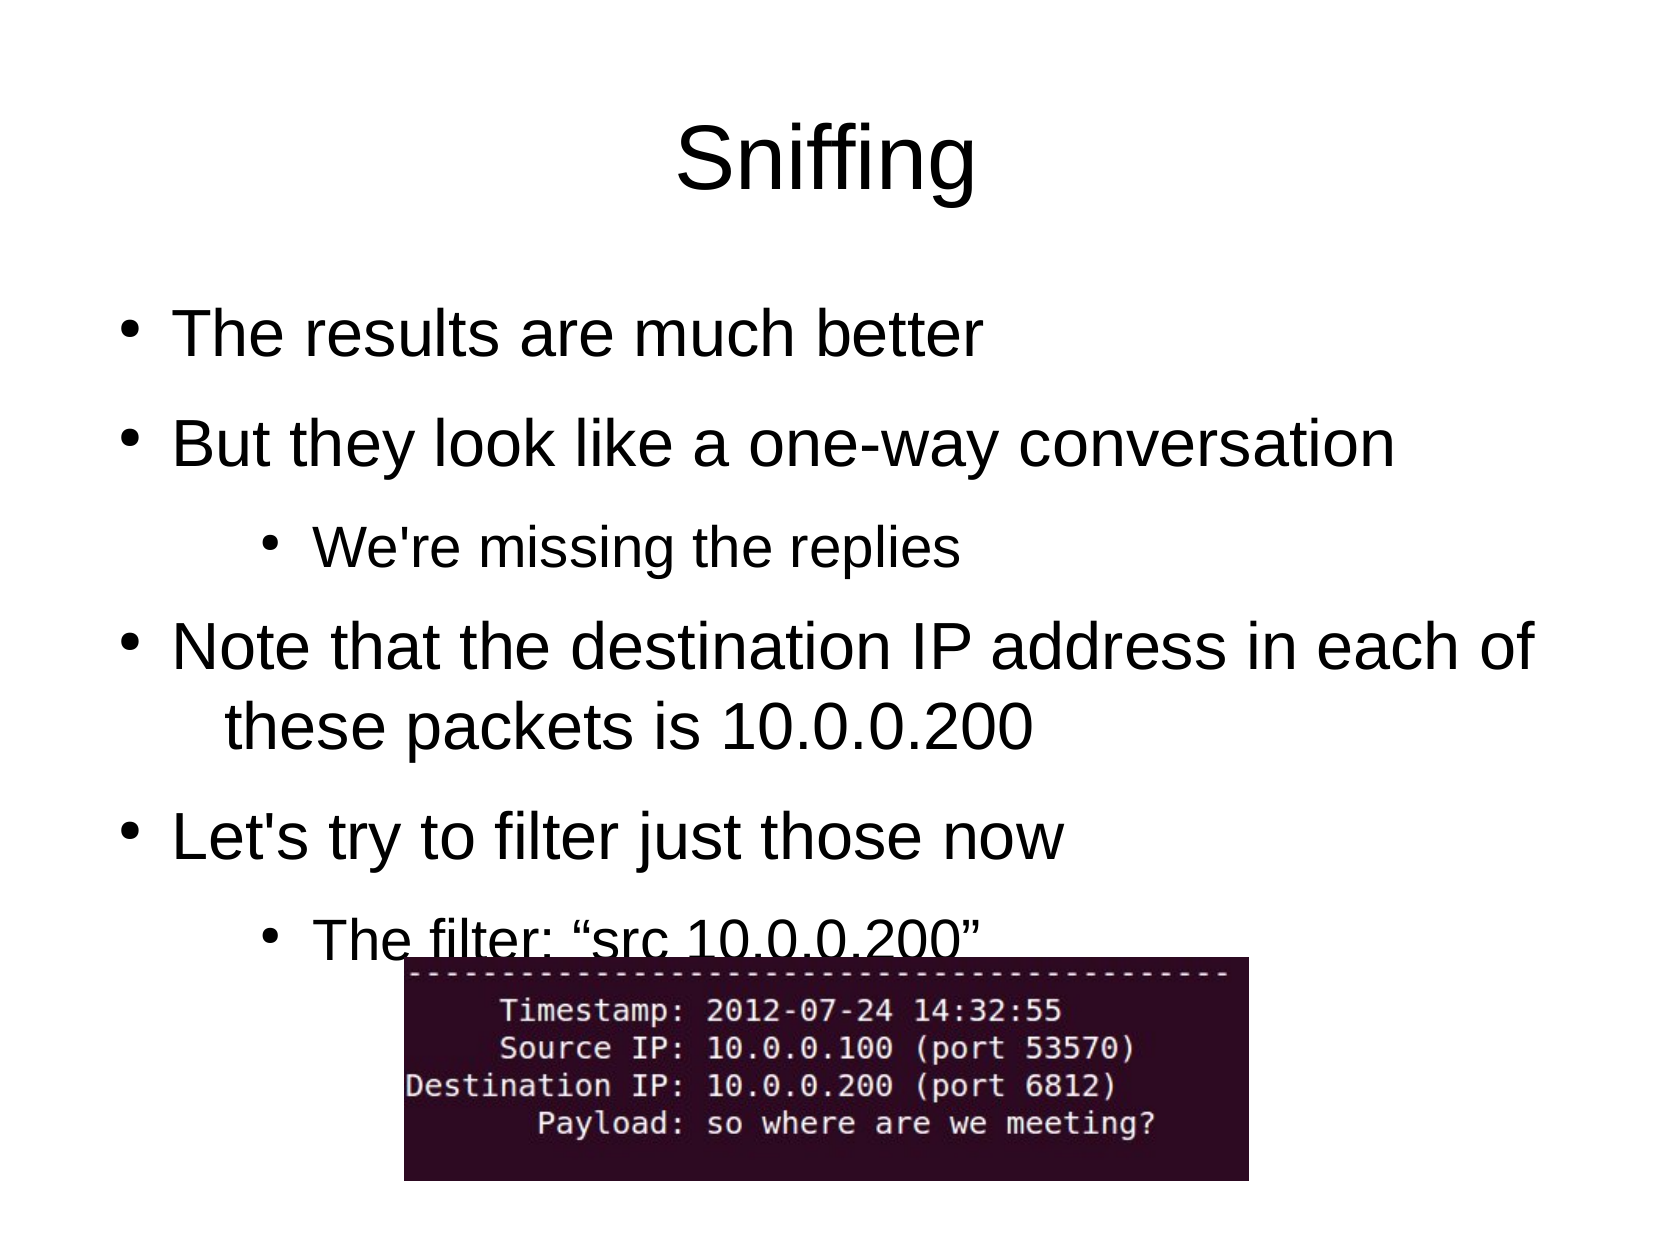

# Sniffing
The results are much better
But they look like a one-way conversation
We're missing the replies
Note that the destination IP address in each of these packets is 10.0.0.200
Let's try to filter just those now
The filter: “src 10.0.0.200”